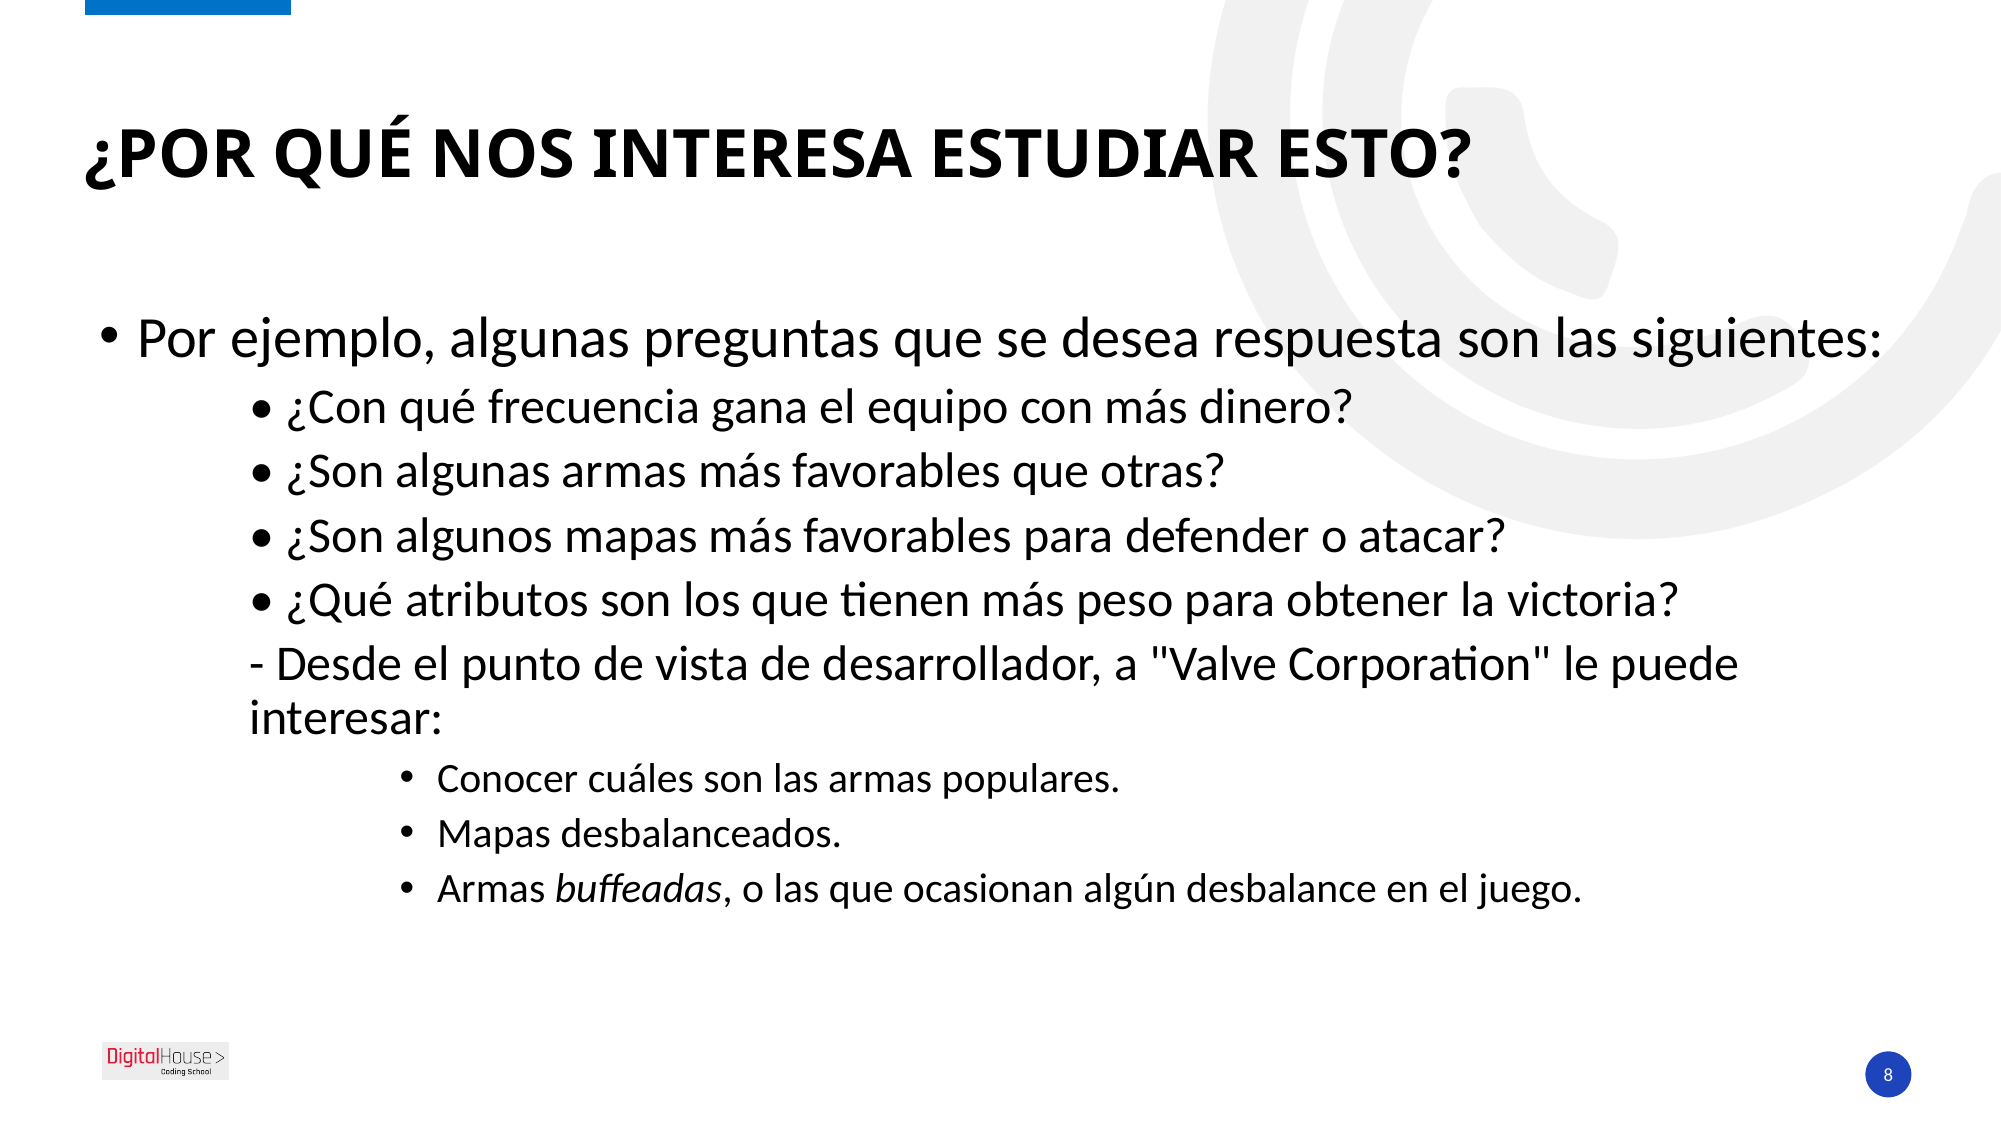

¿Por qué nos interesa estudiar esto?
# Por ejemplo, algunas preguntas que se desea respuesta son las siguientes:
• ¿Con qué frecuencia gana el equipo con más dinero?
• ¿Son algunas armas más favorables que otras?
• ¿Son algunos mapas más favorables para defender o atacar?
• ¿Qué atributos son los que tienen más peso para obtener la victoria?
- Desde el punto de vista de desarrollador, a "Valve Corporation" le puede interesar:
Conocer cuáles son las armas populares.
Mapas desbalanceados.
Armas buffeadas, o las que ocasionan algún desbalance en el juego.